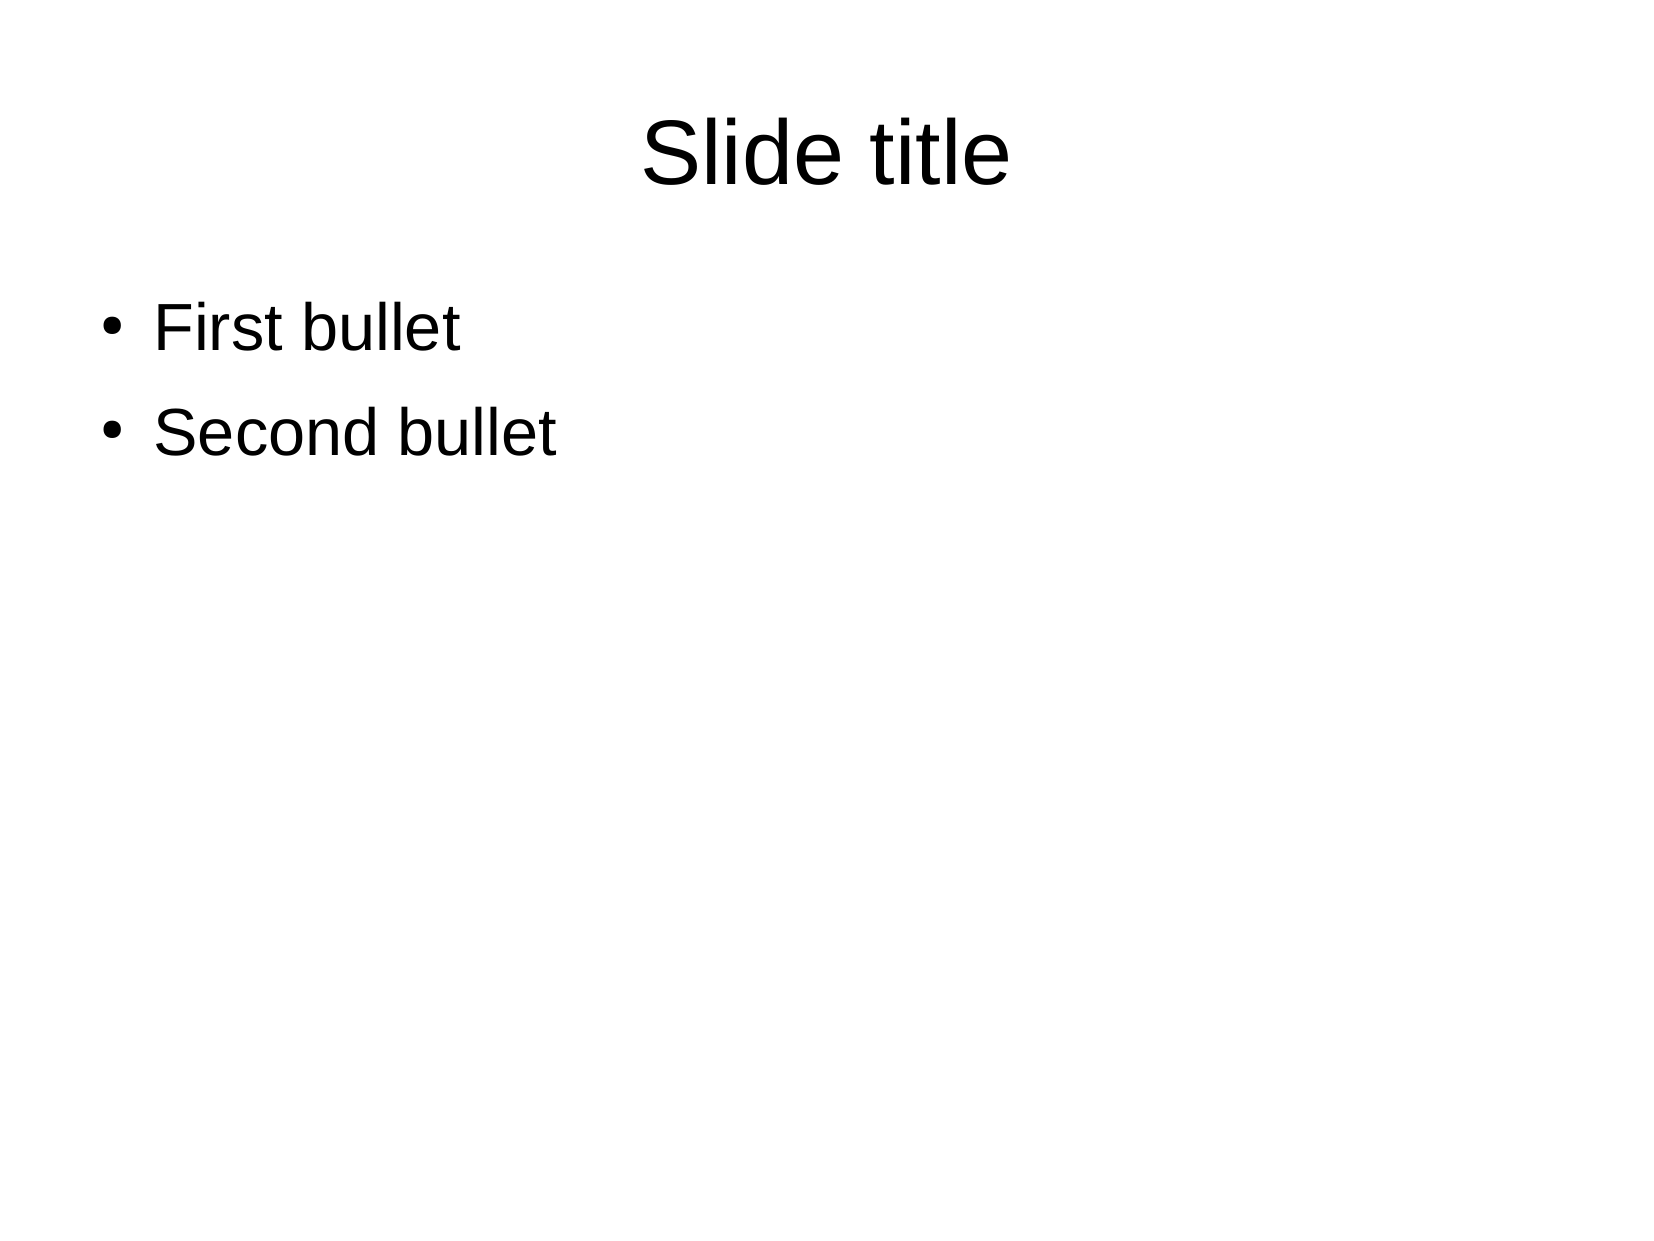

# Slide title
First bullet
Second bullet